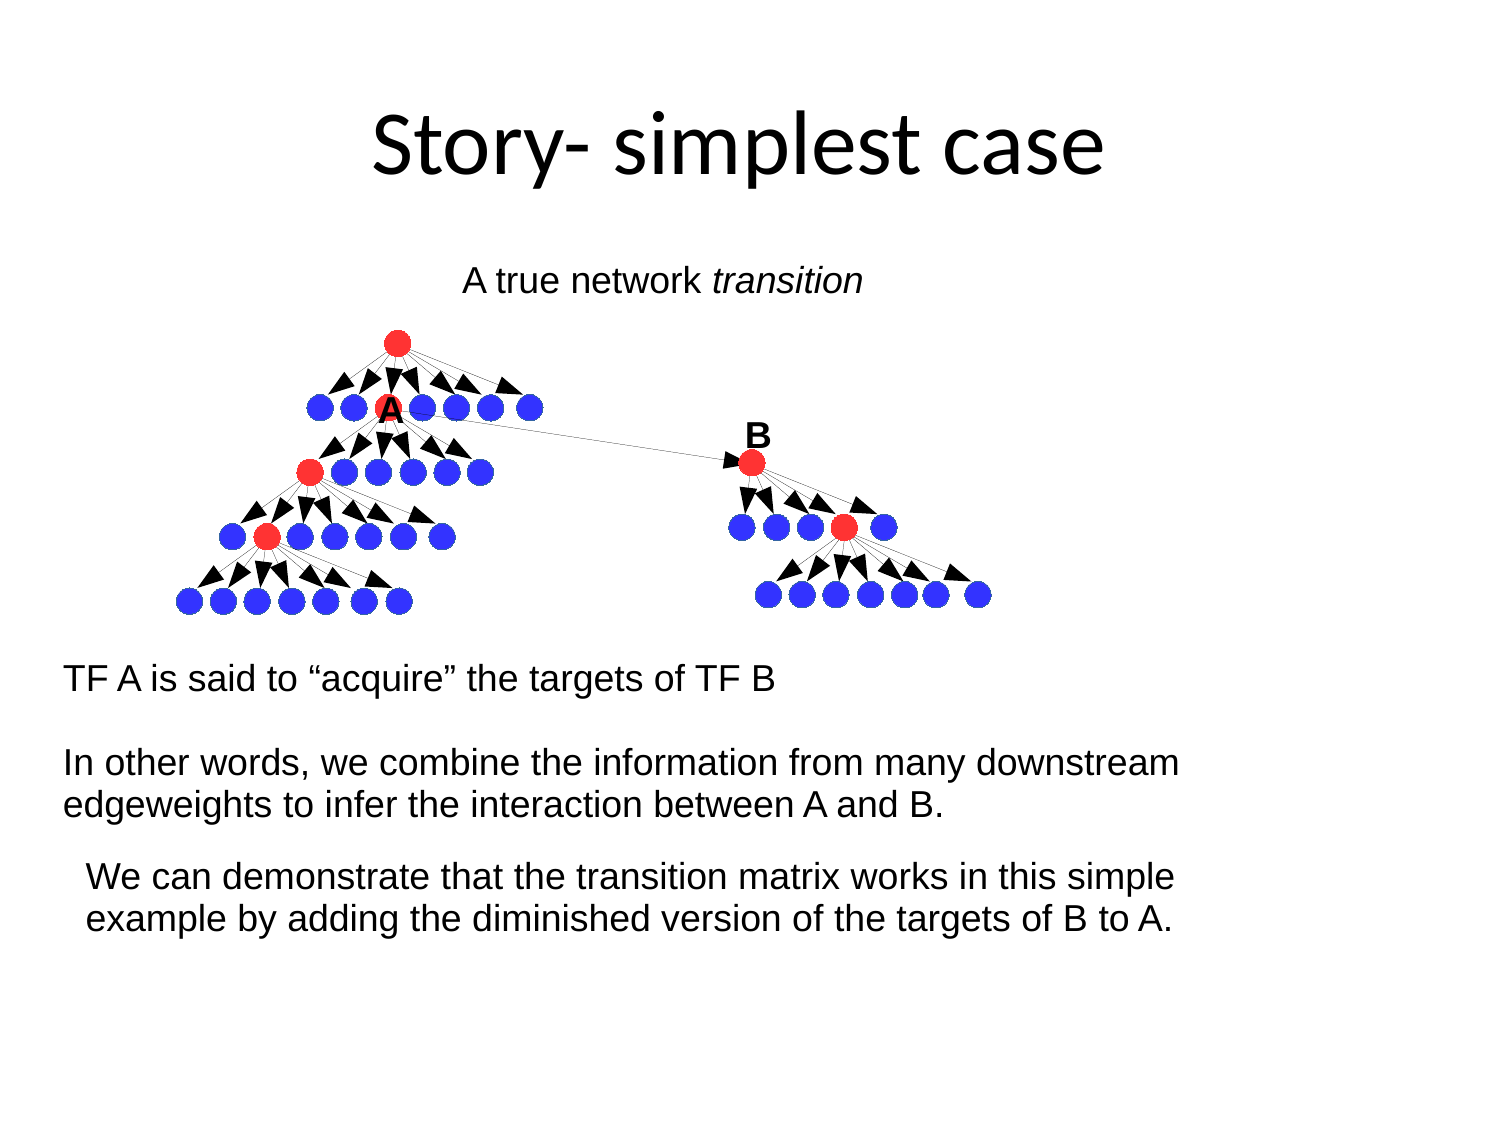

# Story- simplest case
A true network transition
A
B
TF A is said to “acquire” the targets of TF B
In other words, we combine the information from many downstream edgeweights to infer the interaction between A and B.
We can demonstrate that the transition matrix works in this simple example by adding the diminished version of the targets of B to A.